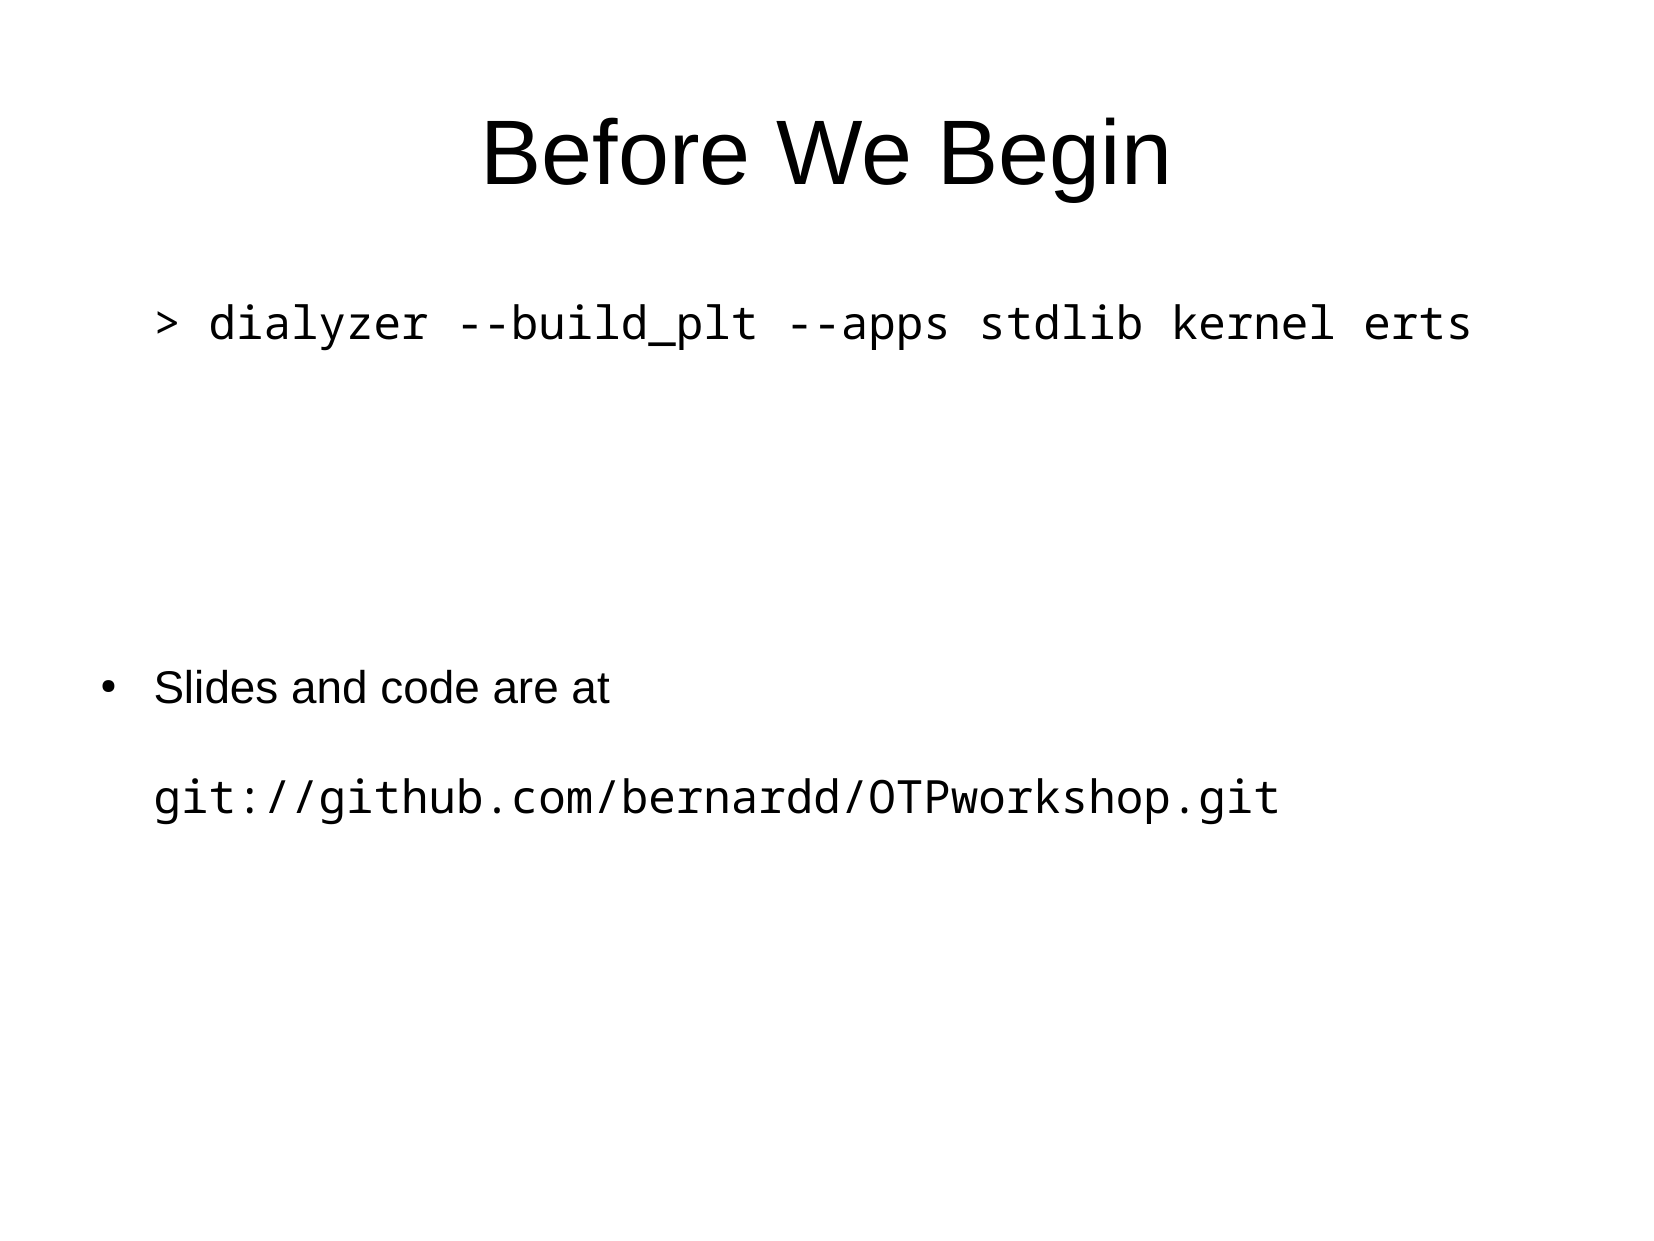

# Before We Begin
> dialyzer --build_plt --apps stdlib kernel erts
Slides and code are at
git://github.com/bernardd/OTPworkshop.git